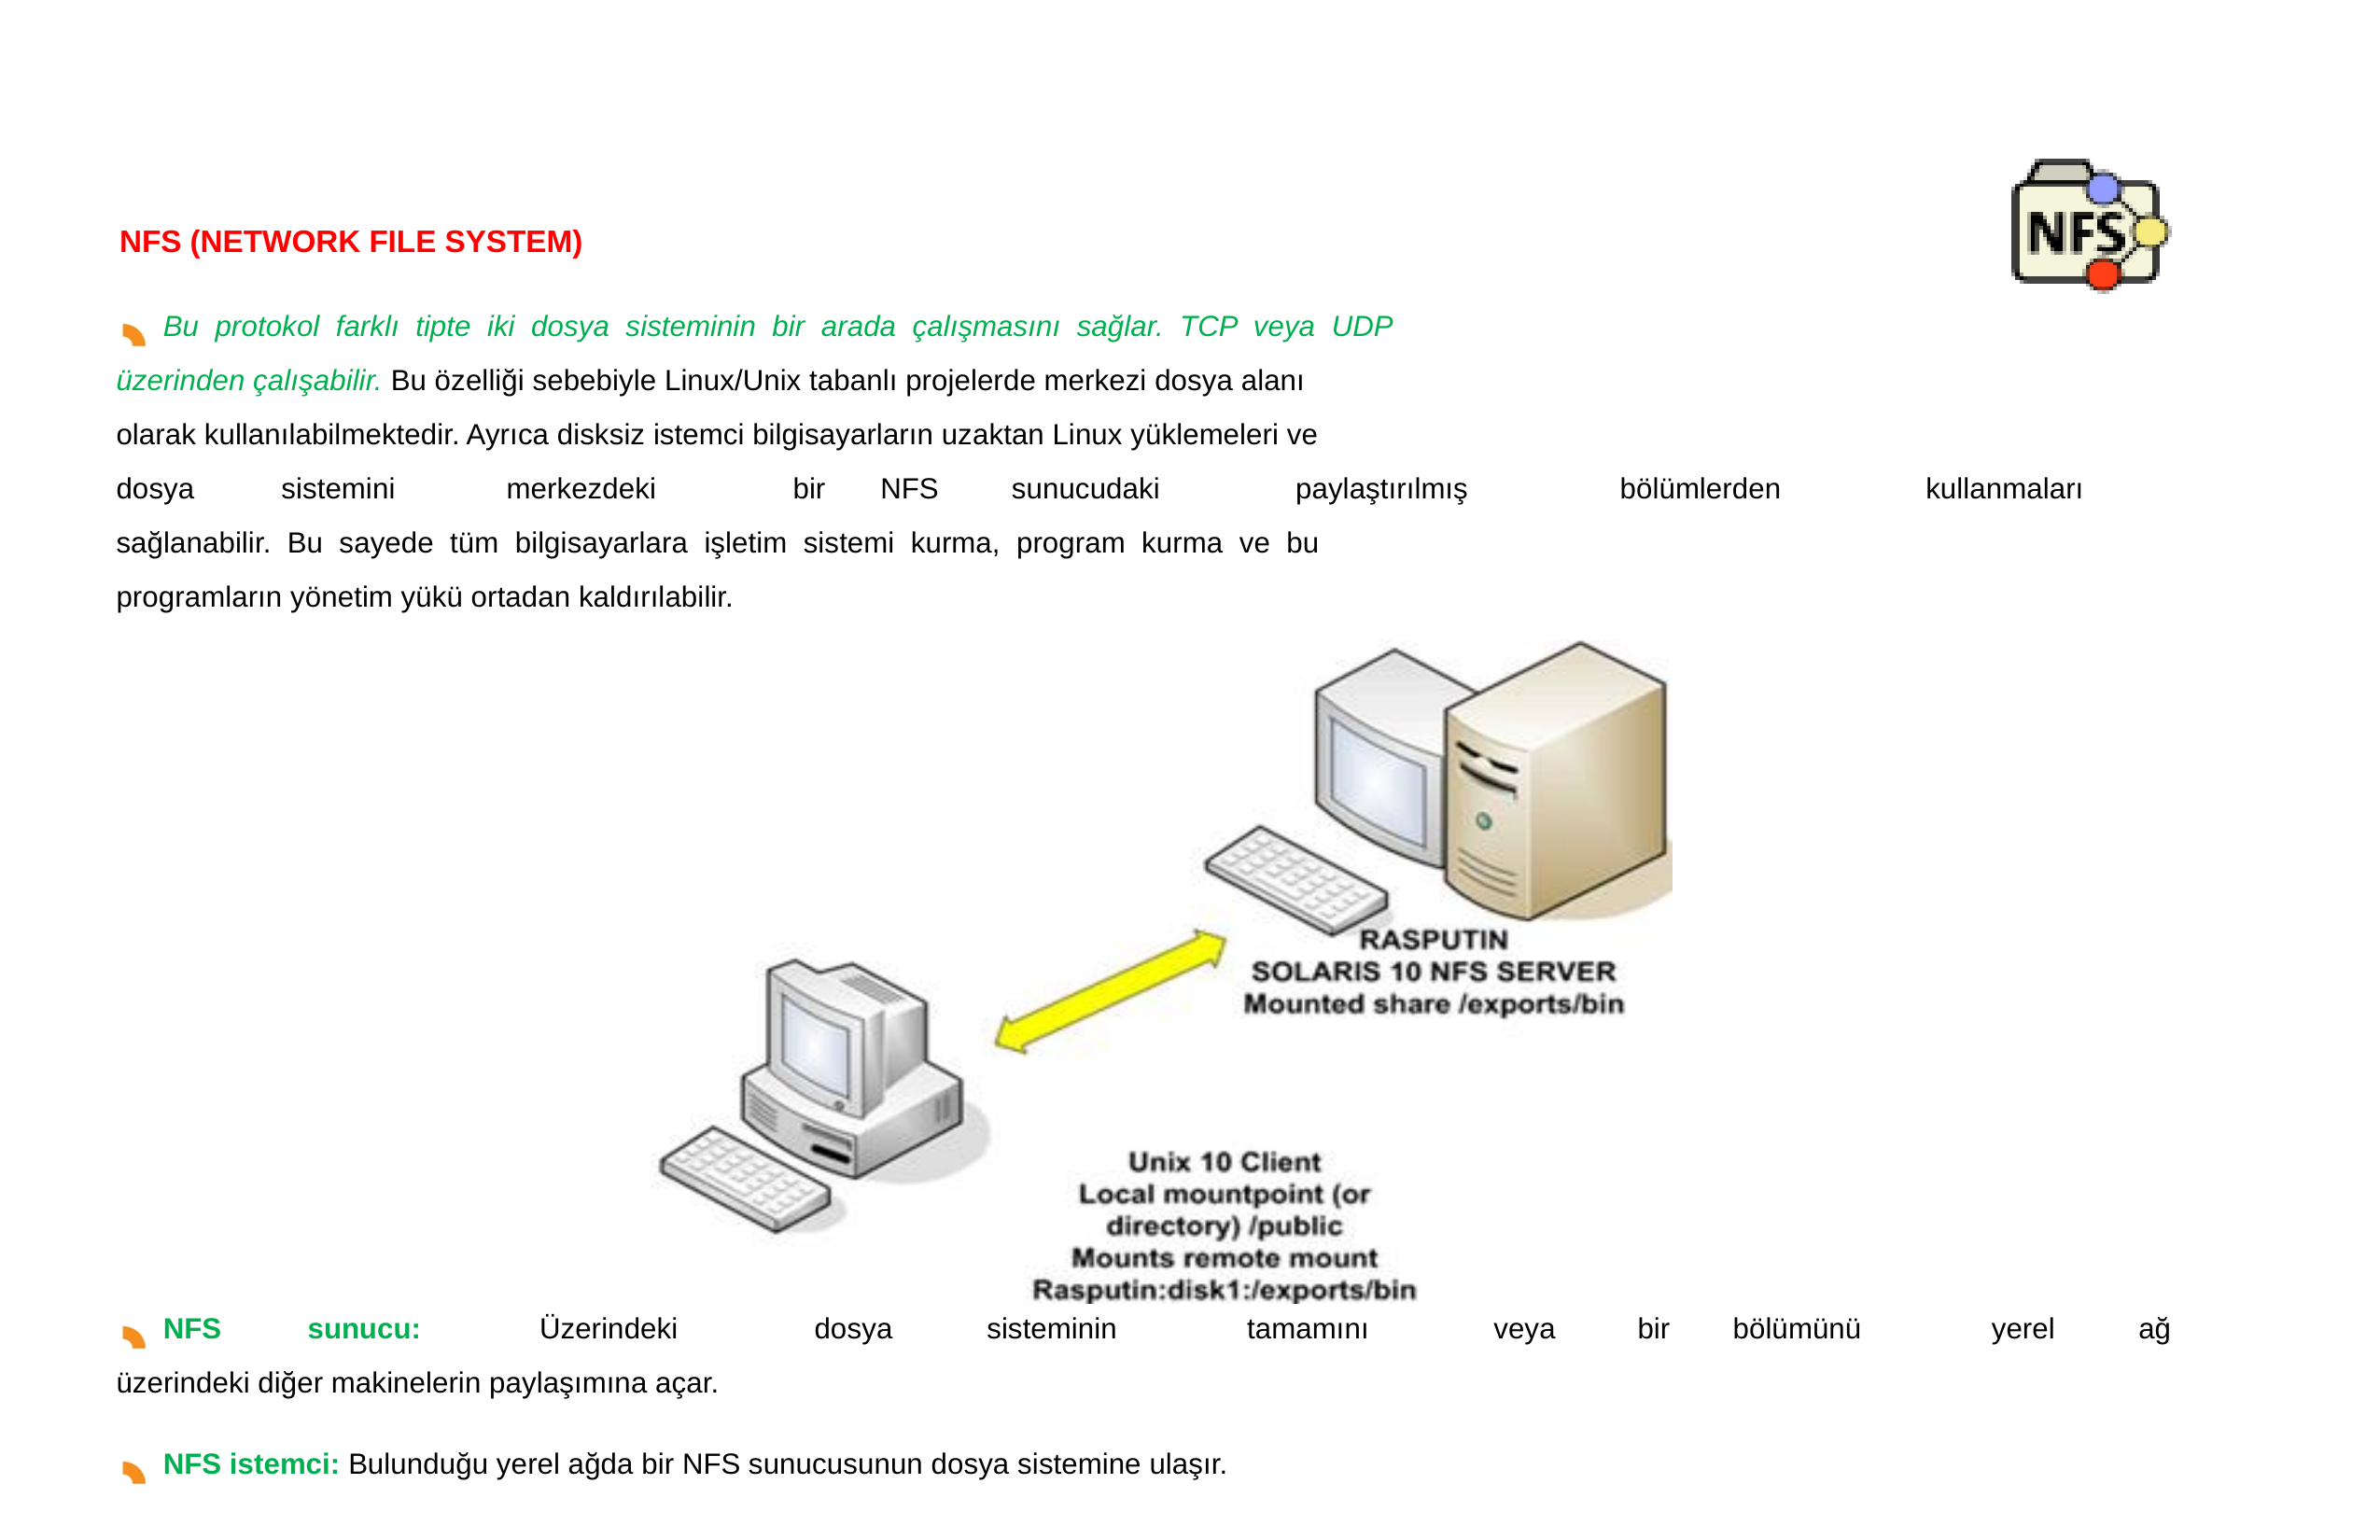

NFS (NETWORK FILE SYSTEM)
 Bu protokol farklı tipte iki dosya sisteminin bir arada çalışmasını sağlar. TCP veya UDP
üzerinden çalışabilir. Bu özelliği sebebiyle Linux/Unix tabanlı projelerde merkezi dosya alanı
olarak kullanılabilmektedir. Ayrıca disksiz istemci bilgisayarların uzaktan Linux yüklemeleri ve
dosya
sistemini
merkezdeki
bir
NFS
sunucudaki
paylaştırılmış
bölümlerden
kullanmaları
sağlanabilir. Bu sayede tüm bilgisayarlara işletim sistemi kurma, program kurma ve bu
programların yönetim yükü ortadan kaldırılabilir.
 NFS
sunucu:
Üzerindeki
dosya
sisteminin
tamamını
veya
bir
bölümünü
yerel
ağ
üzerindeki diğer makinelerin paylaşımına açar.
 NFS istemci: Bulunduğu yerel ağda bir NFS sunucusunun dosya sistemine ulaşır.